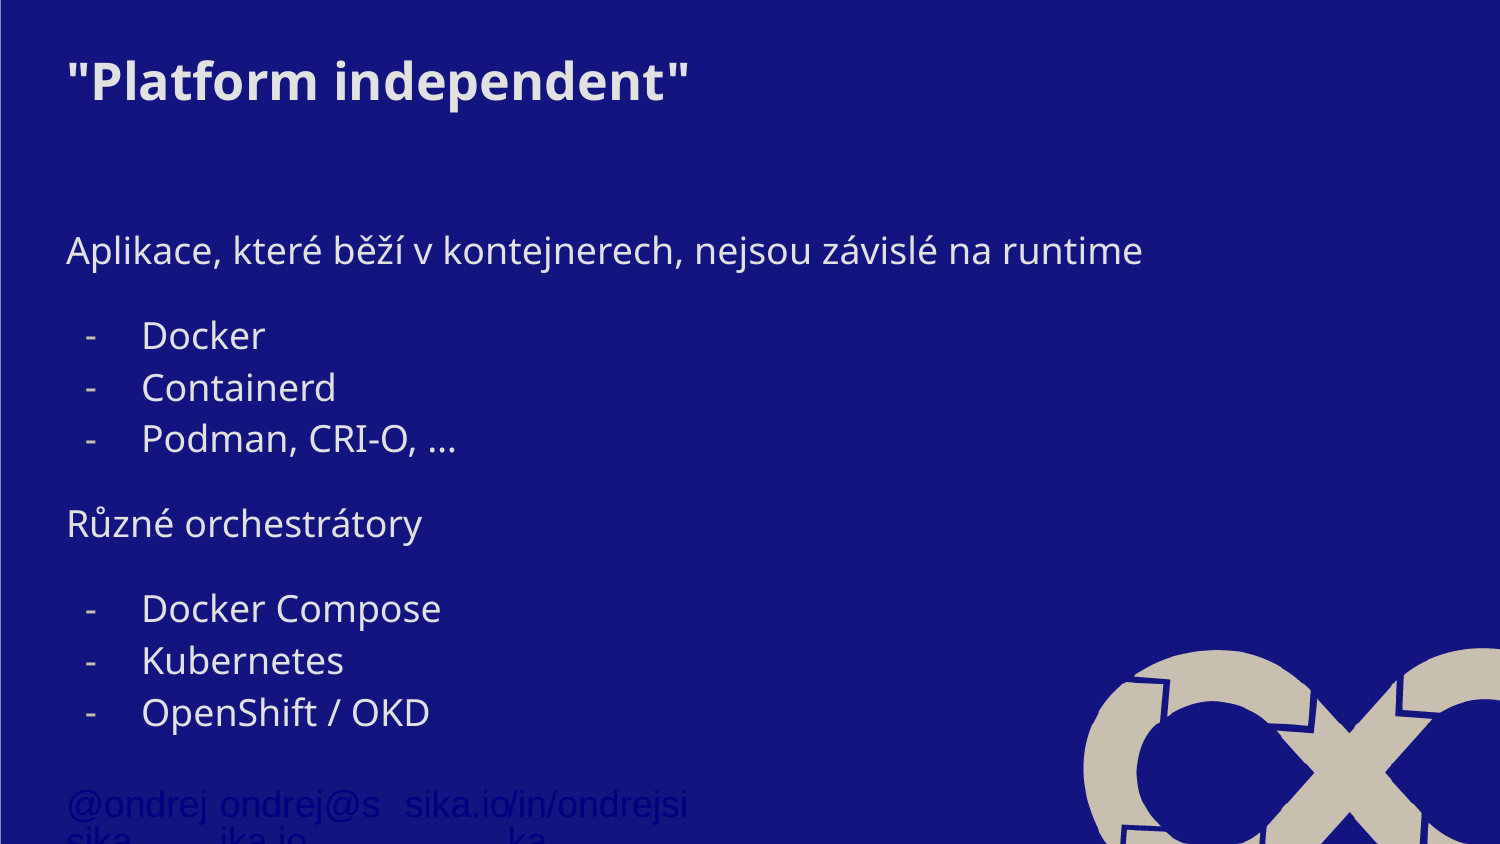

# "Platform independent"
Aplikace, které běží v kontejnerech, nejsou závislé na runtime
Docker
Containerd
Podman, CRI-O, …
Různé orchestrátory
Docker Compose
Kubernetes
OpenShift / OKD